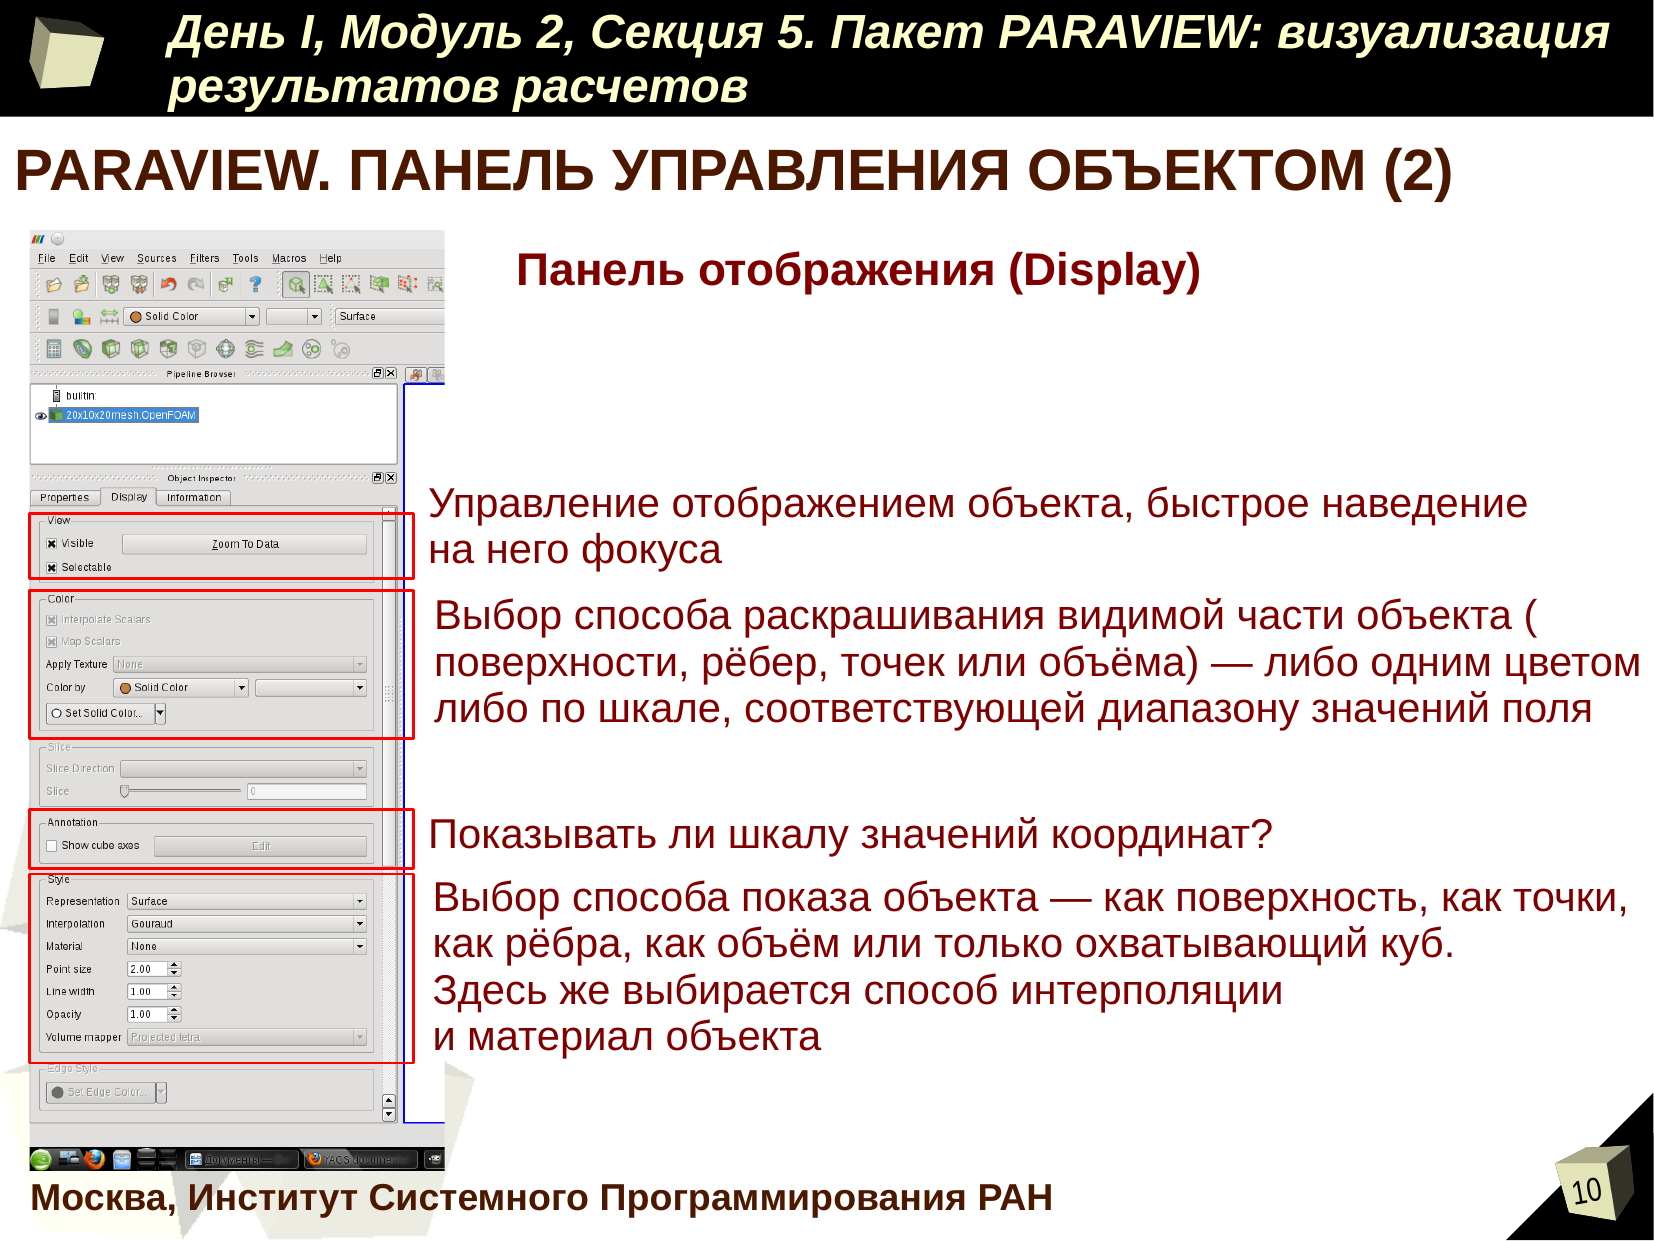

PARAVIEW. ПАНЕЛЬ УПРАВЛЕНИЯ ОБЪЕКТОМ (2)
Панель отображения (Display)
Управление отображением объекта, быстрое наведение
на него фокуса
Выбор способа раскрашивания видимой части объекта (
поверхности, рёбер, точек или объёма) — либо одним цветом
либо по шкале, соответствующей диапазону значений поля
Показывать ли шкалу значений координат?
Выбор способа показа объекта — как поверхность, как точки,
как рёбра, как объём или только охватывающий куб.
Здесь же выбирается способ интерполяции
и материал объекта